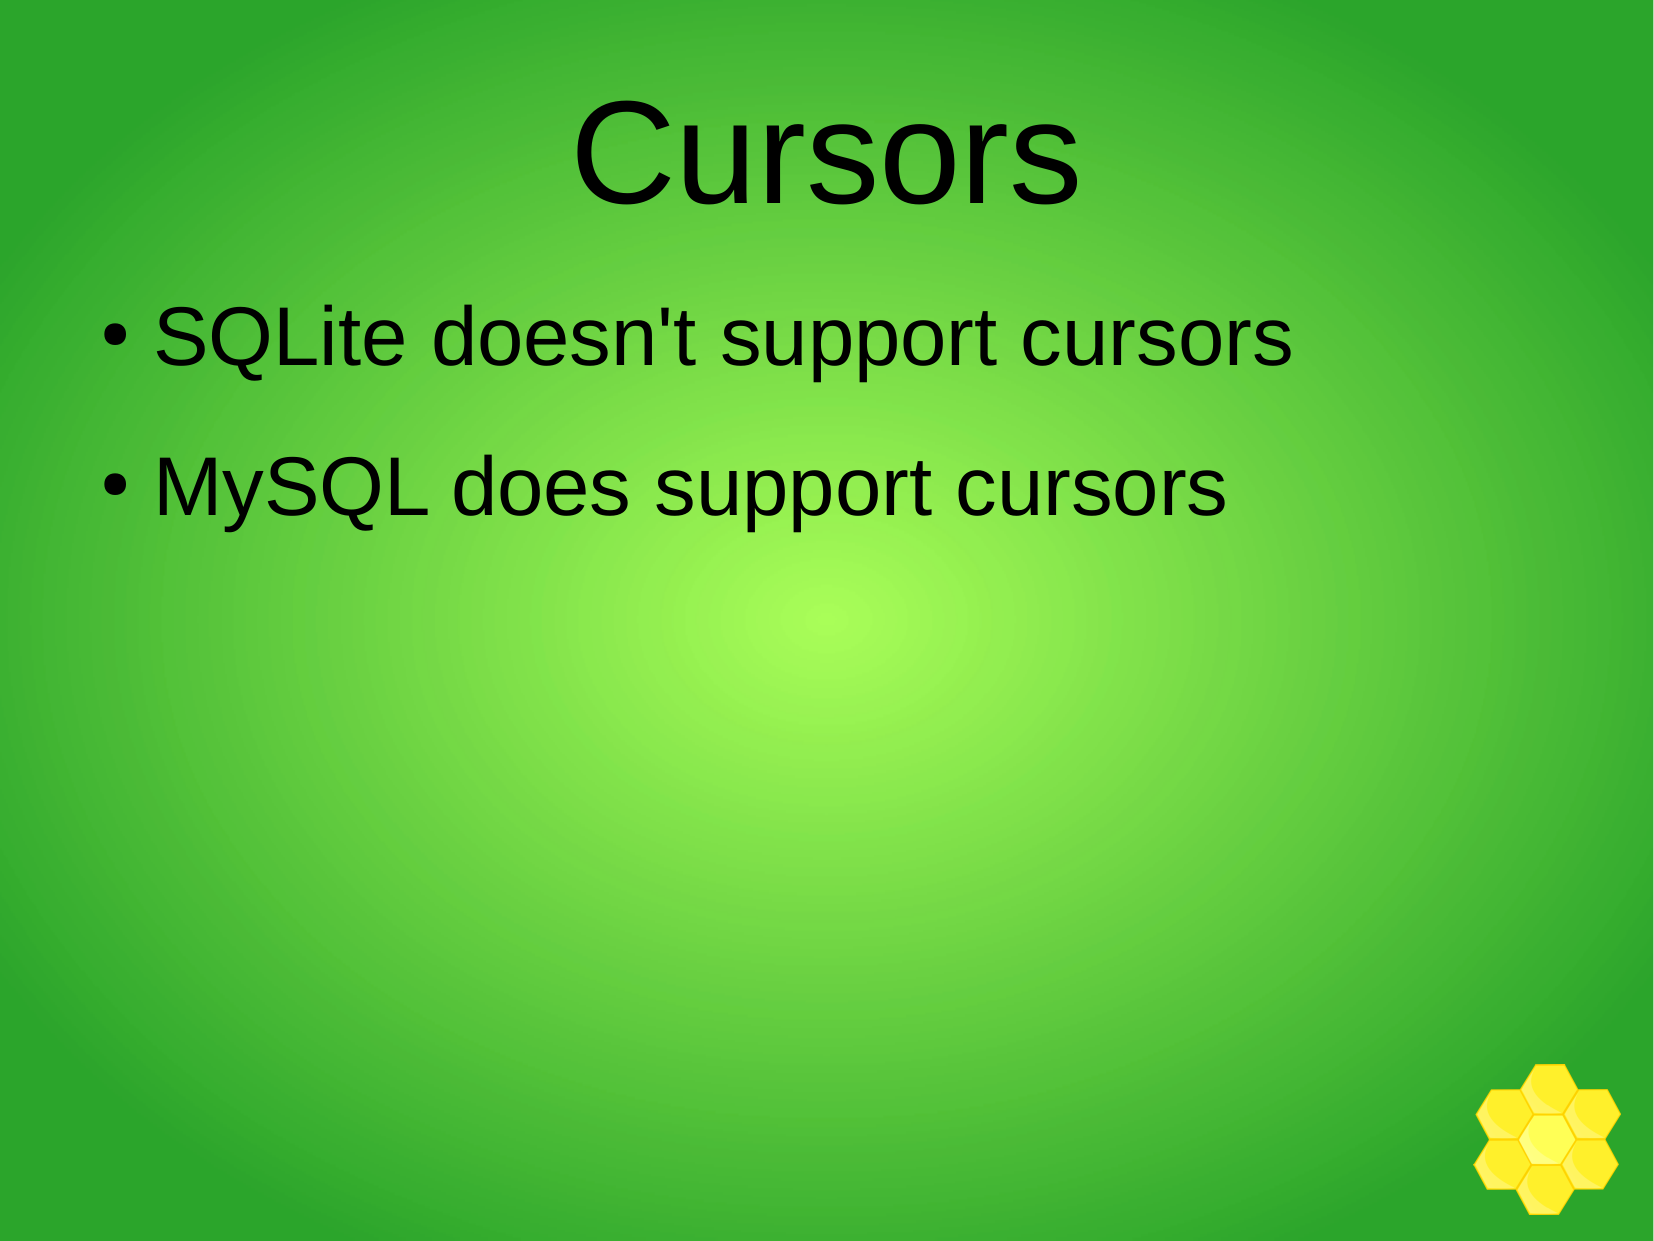

# Cursors
SQLite doesn't support cursors
MySQL does support cursors